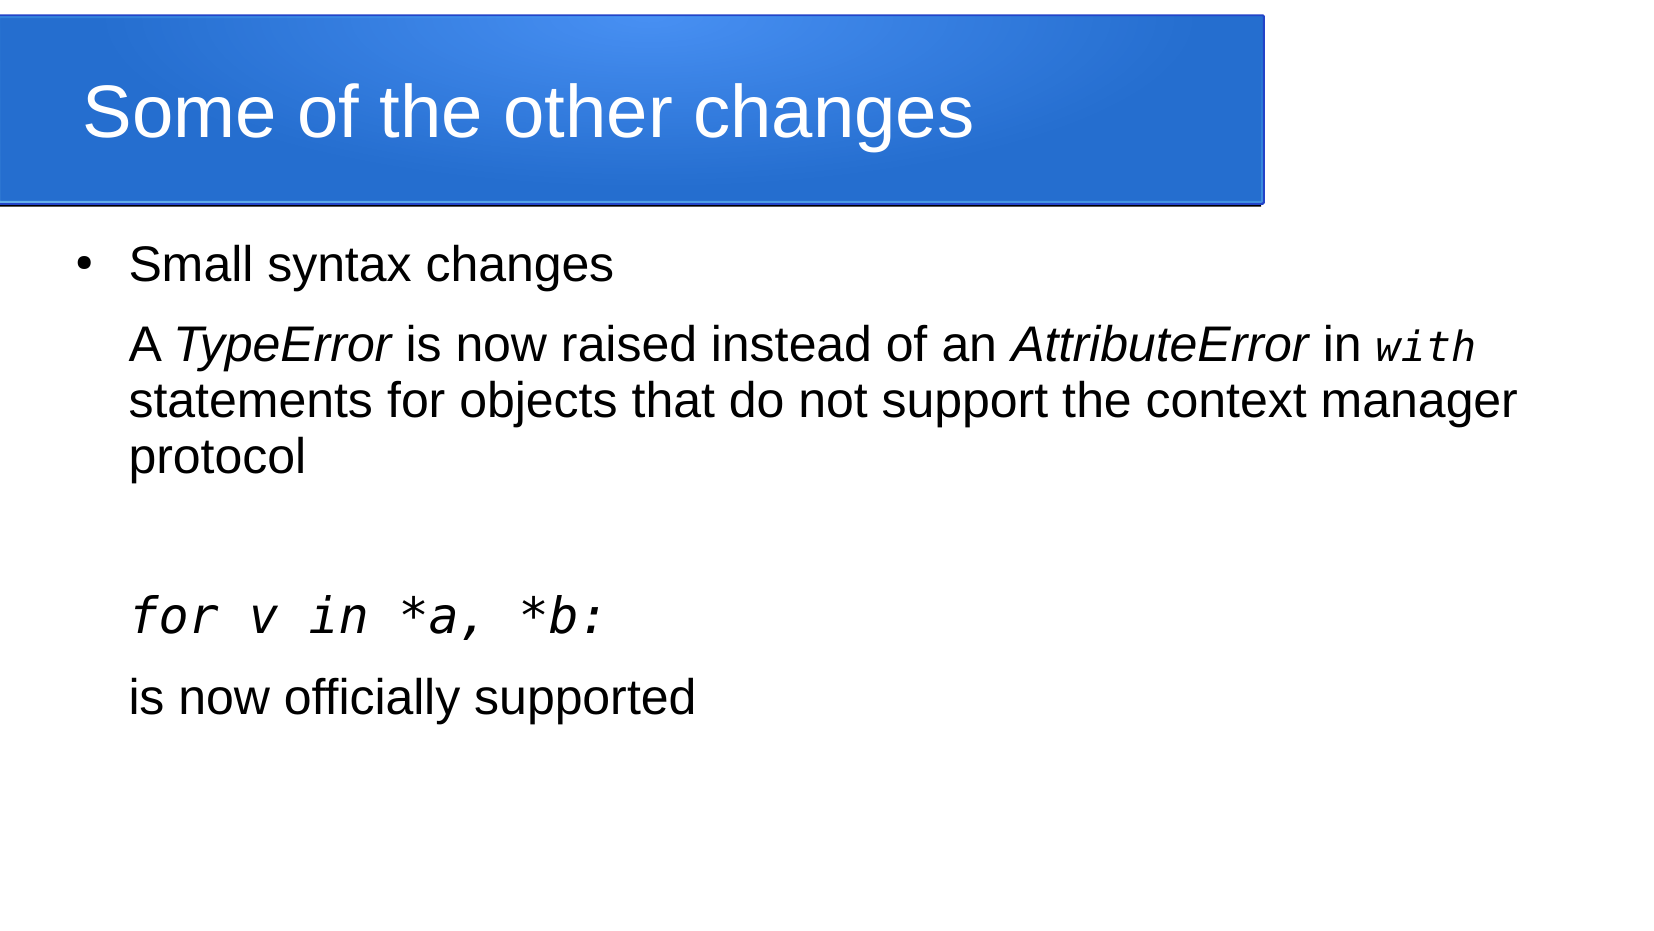

# Some of the other changes
Small syntax changes
A TypeError is now raised instead of an AttributeError in with statements for objects that do not support the context manager protocol
for v in *a, *b:
is now officially supported